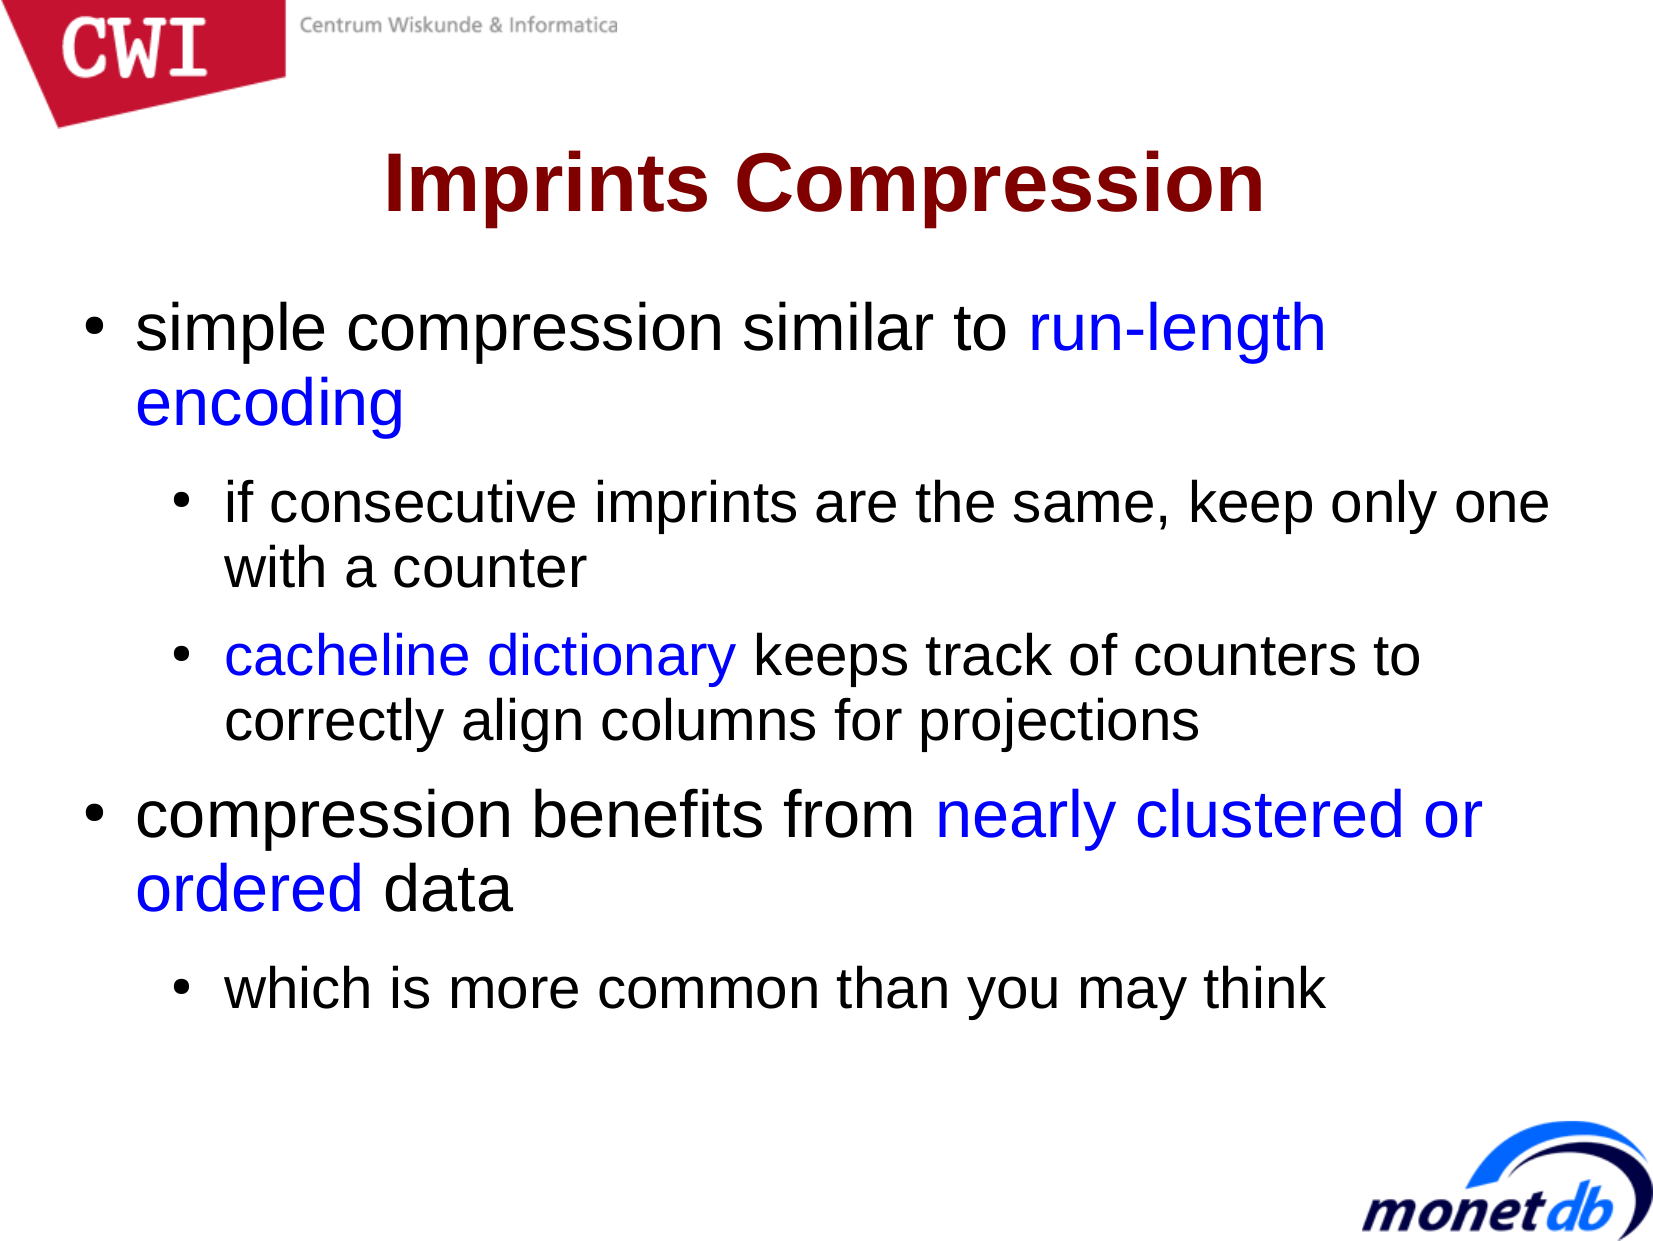

# Imprints Compression
simple compression similar to run-length encoding
if consecutive imprints are the same, keep only one with a counter
cacheline dictionary keeps track of counters to correctly align columns for projections
compression benefits from nearly clustered or ordered data
which is more common than you may think